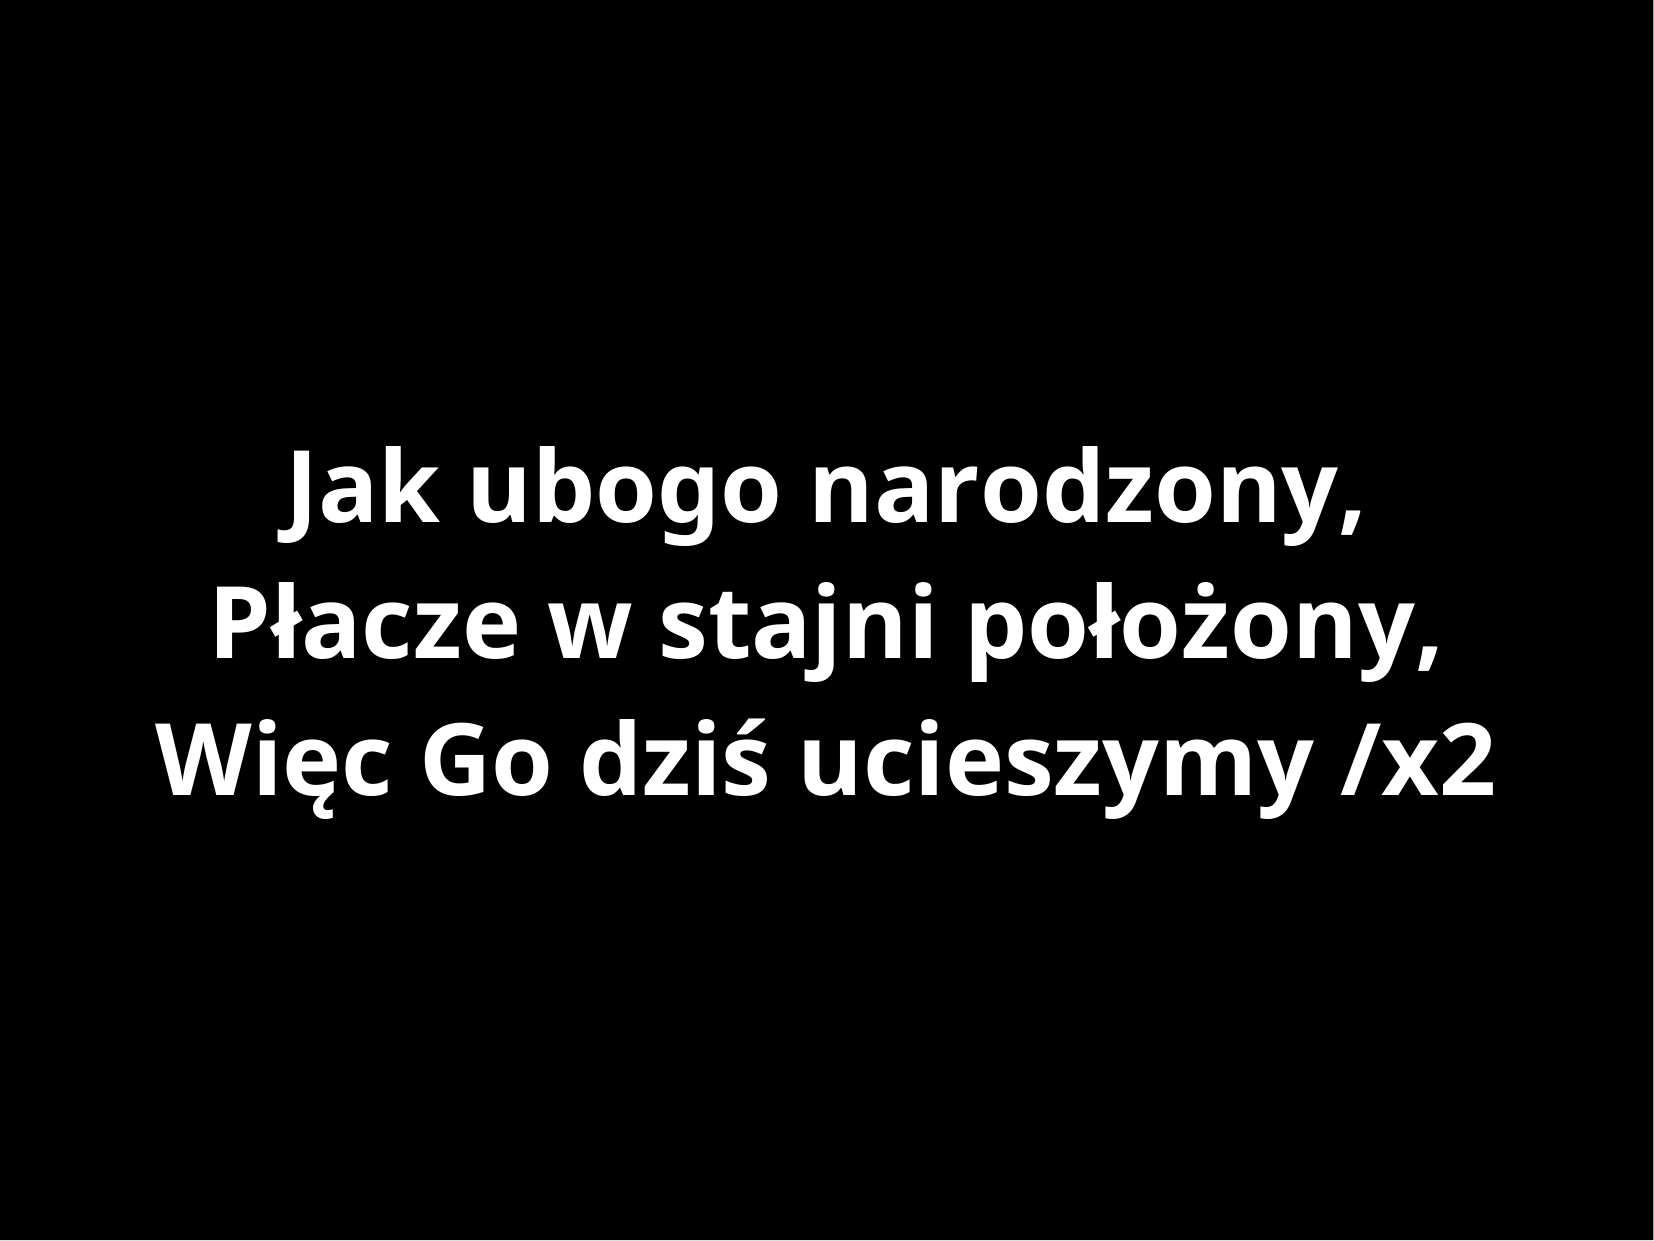

# Jak ubogo narodzony, Płacze w stajni położony, Więc Go dziś ucieszymy /x2